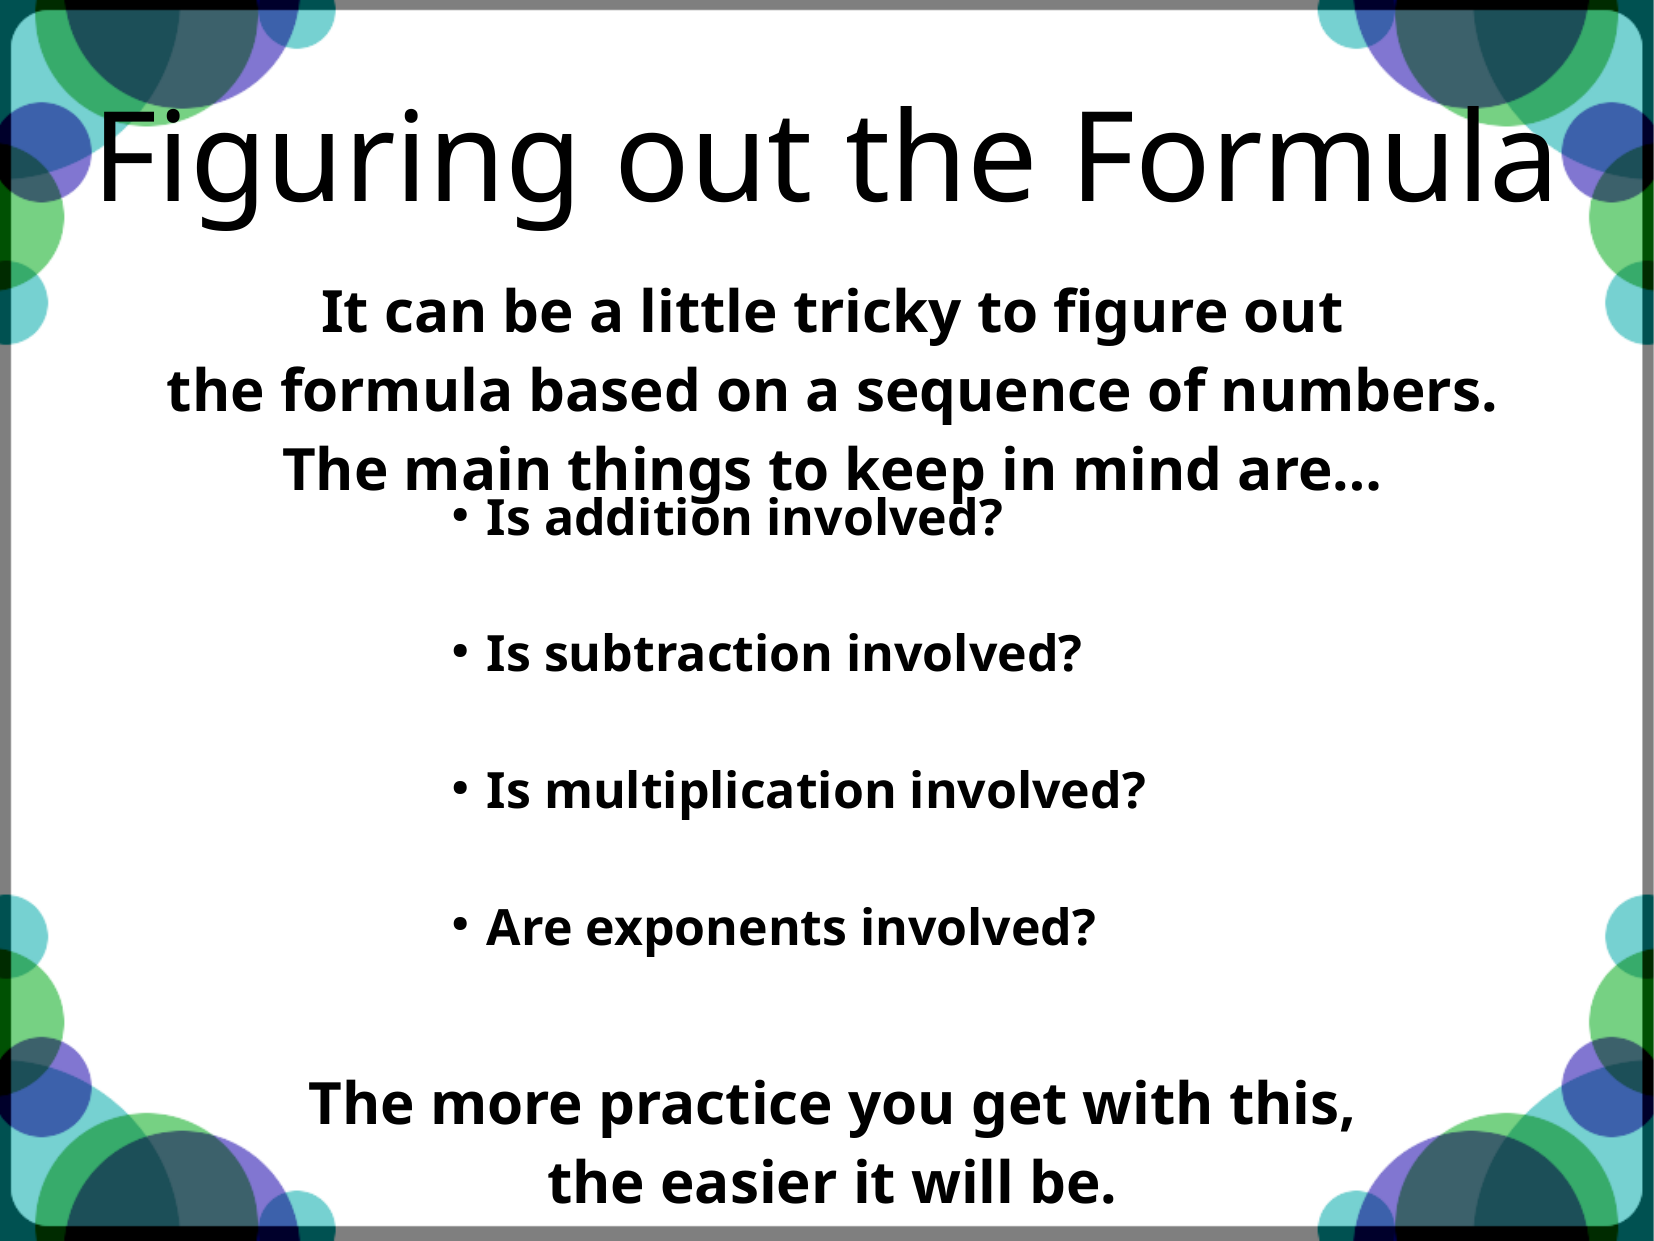

# Figuring out the Formula
It can be a little tricky to figure out
the formula based on a sequence of numbers.
The main things to keep in mind are…
The more practice you get with this,
the easier it will be.
Is addition involved?
Is subtraction involved?
Is multiplication involved?
Are exponents involved?